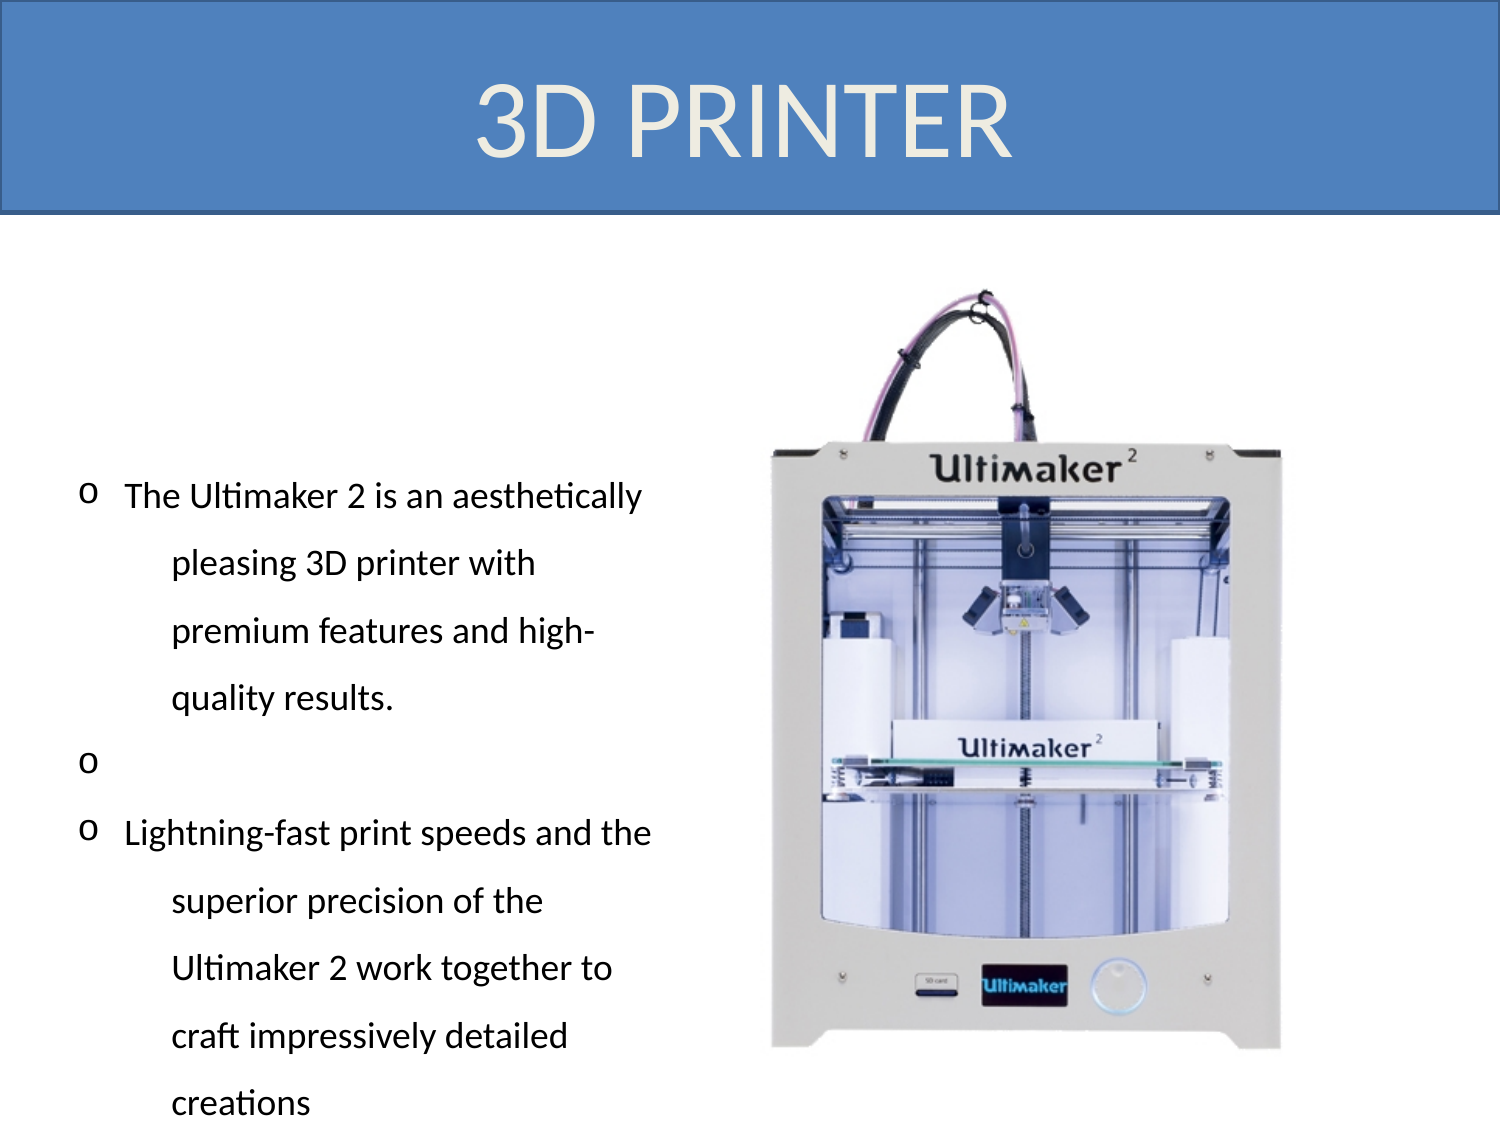

3D PRINTER
intro1
The Ultimaker 2 is an aesthetically pleasing 3D printer with premium features and high-quality results.
Lightning-fast print speeds and the superior precision of the Ultimaker 2 work together to craft impressively detailed creations